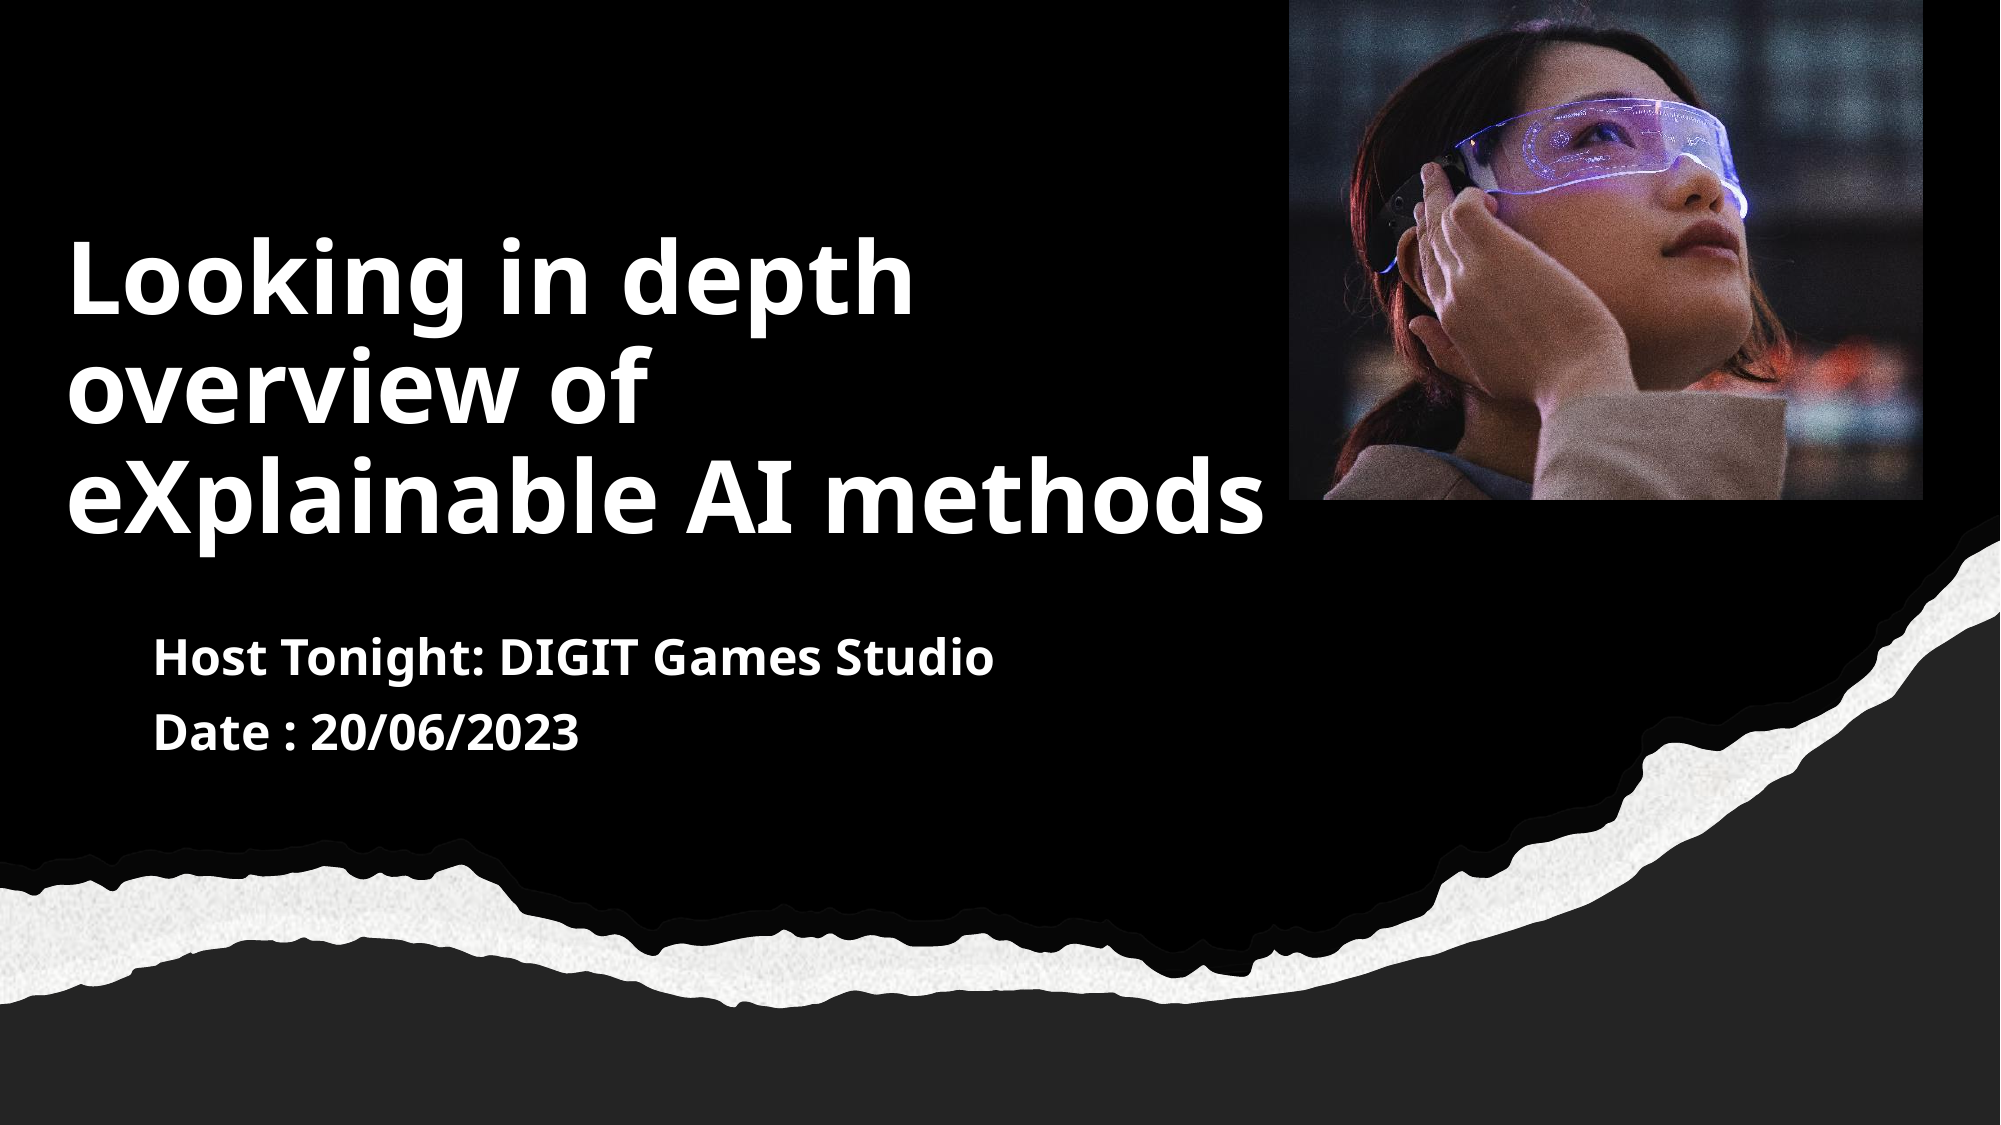

# Looking in depth overview of eXplainable AI methods
Host Tonight: DIGIT Games Studio
Date : 20/06/2023